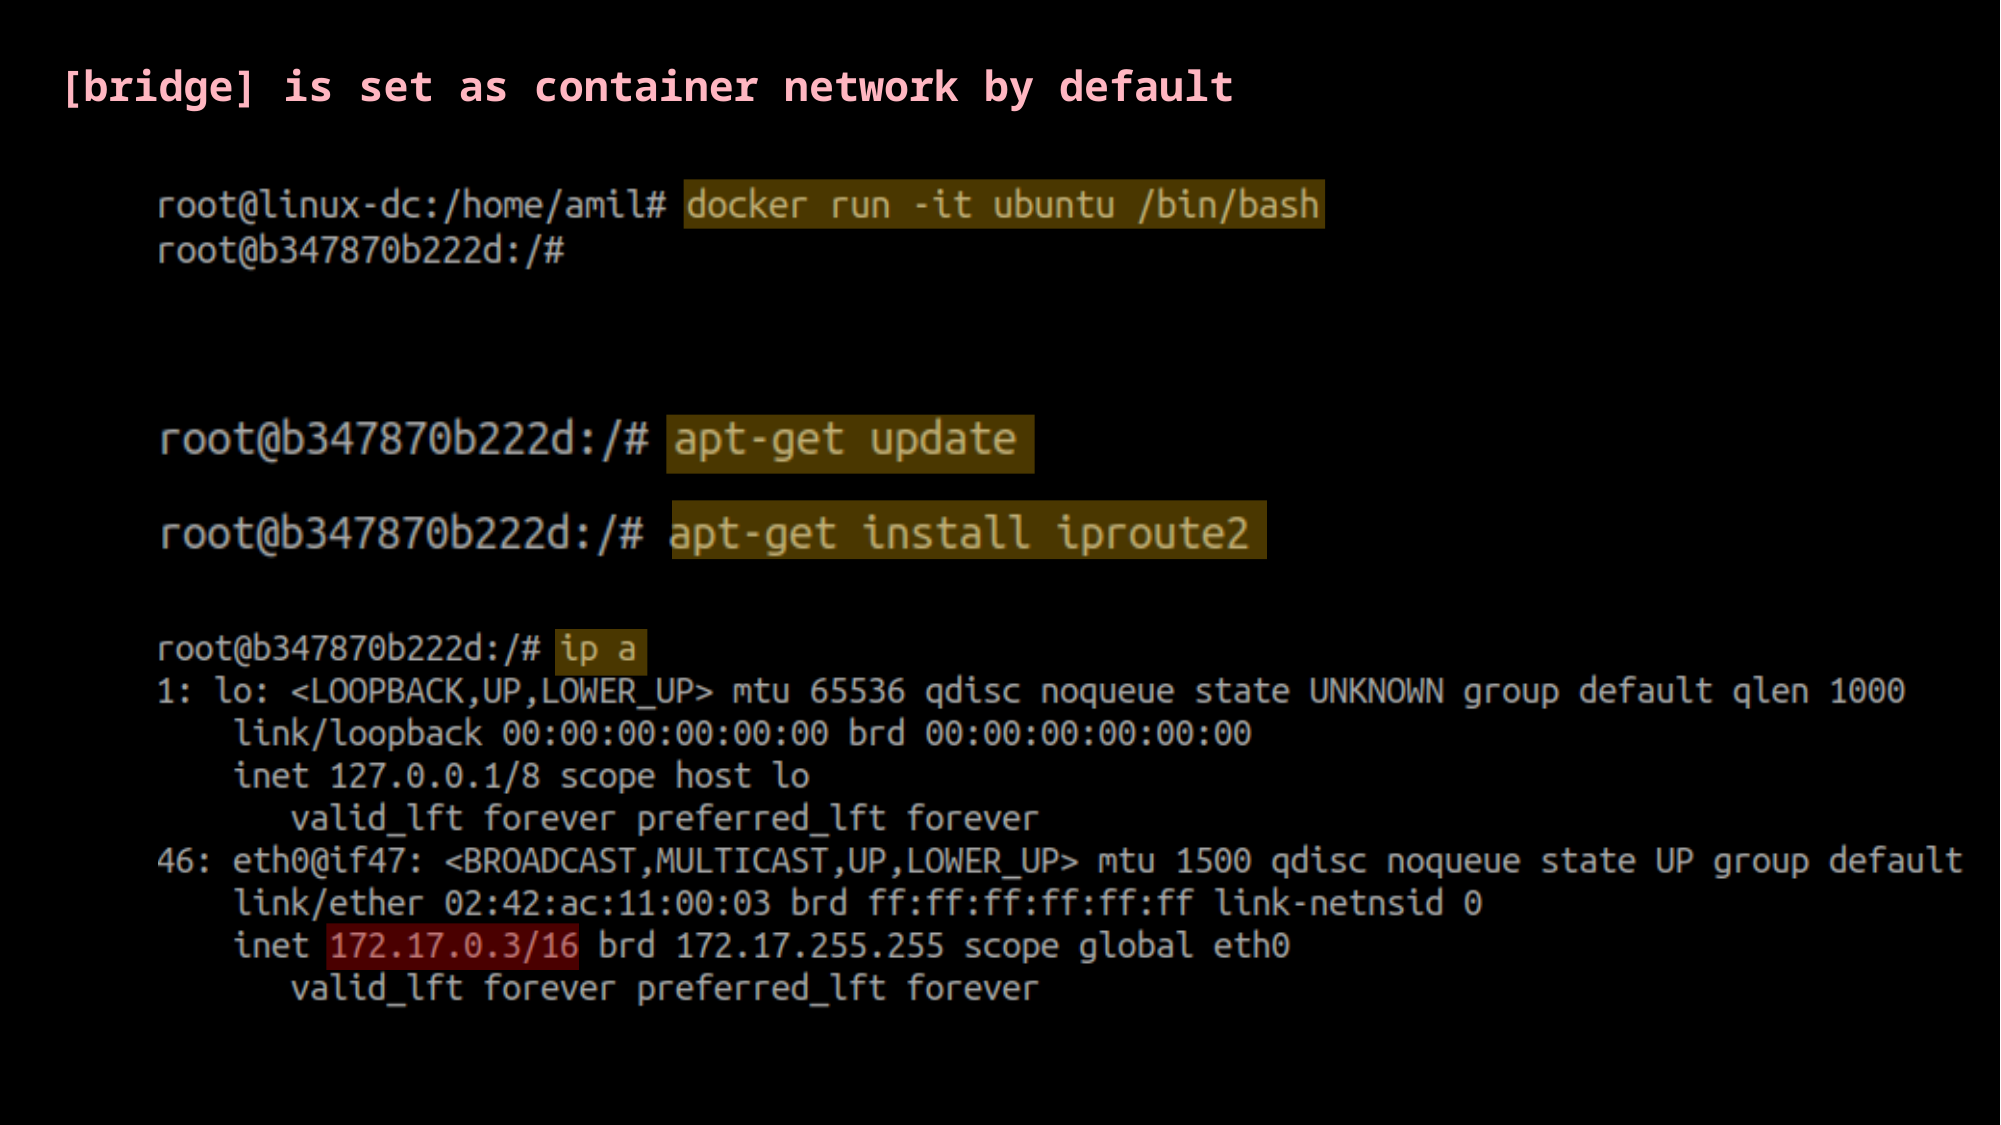

[bridge] is set as container network by default